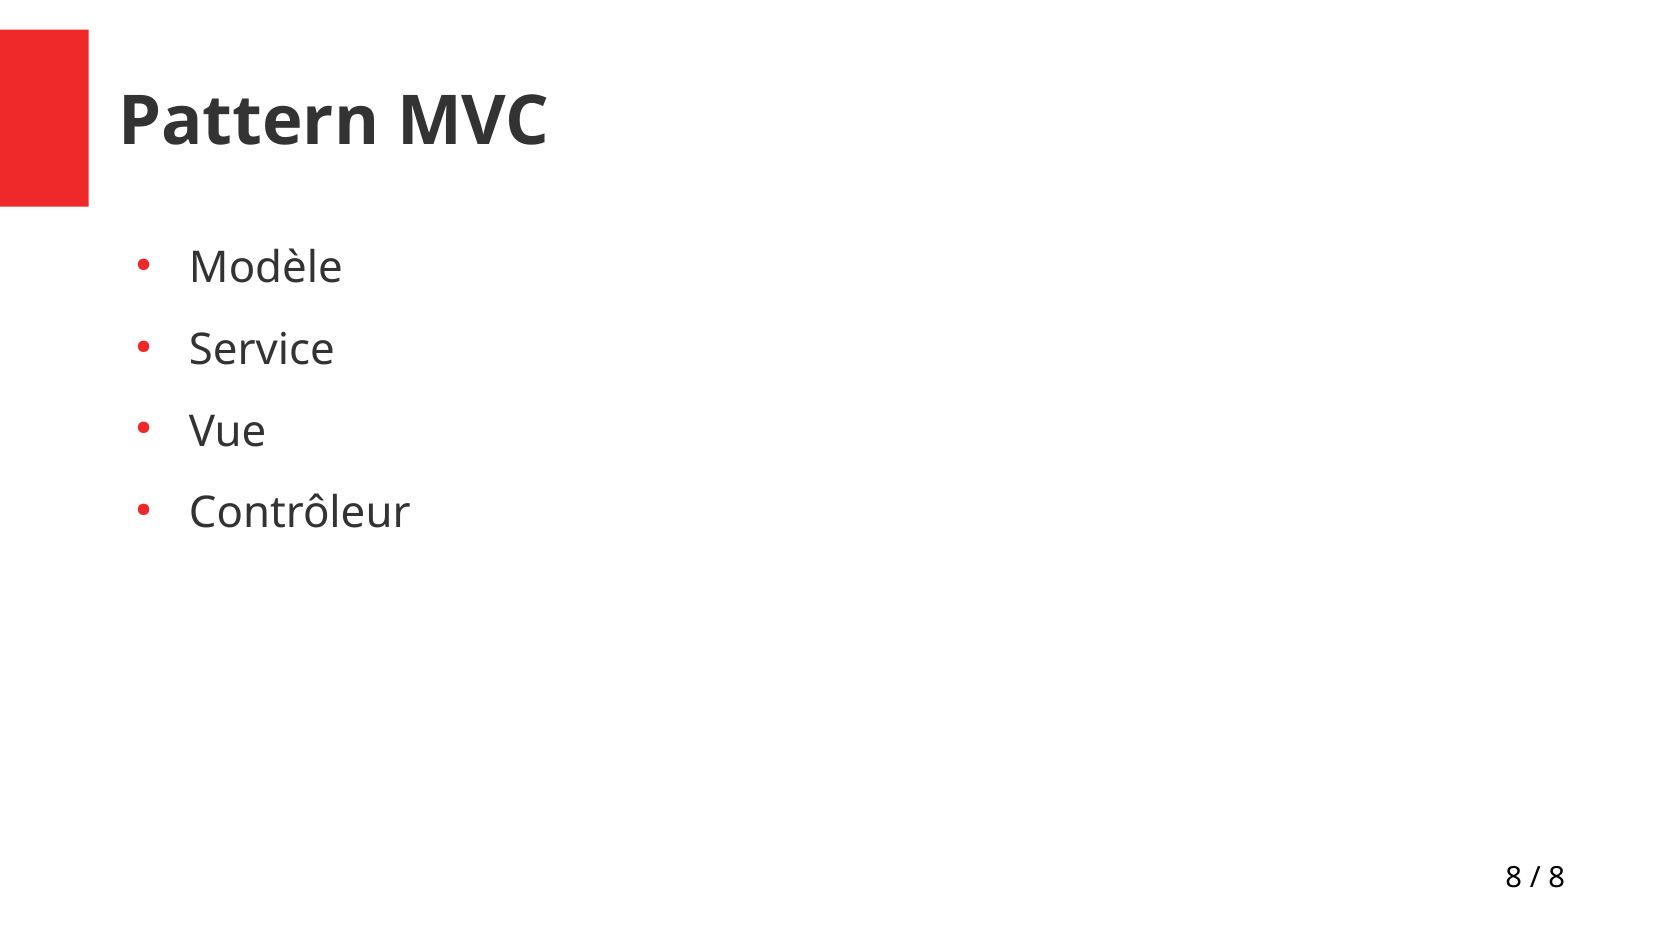

# Pattern MVC
Modèle
Service
Vue
Contrôleur
8